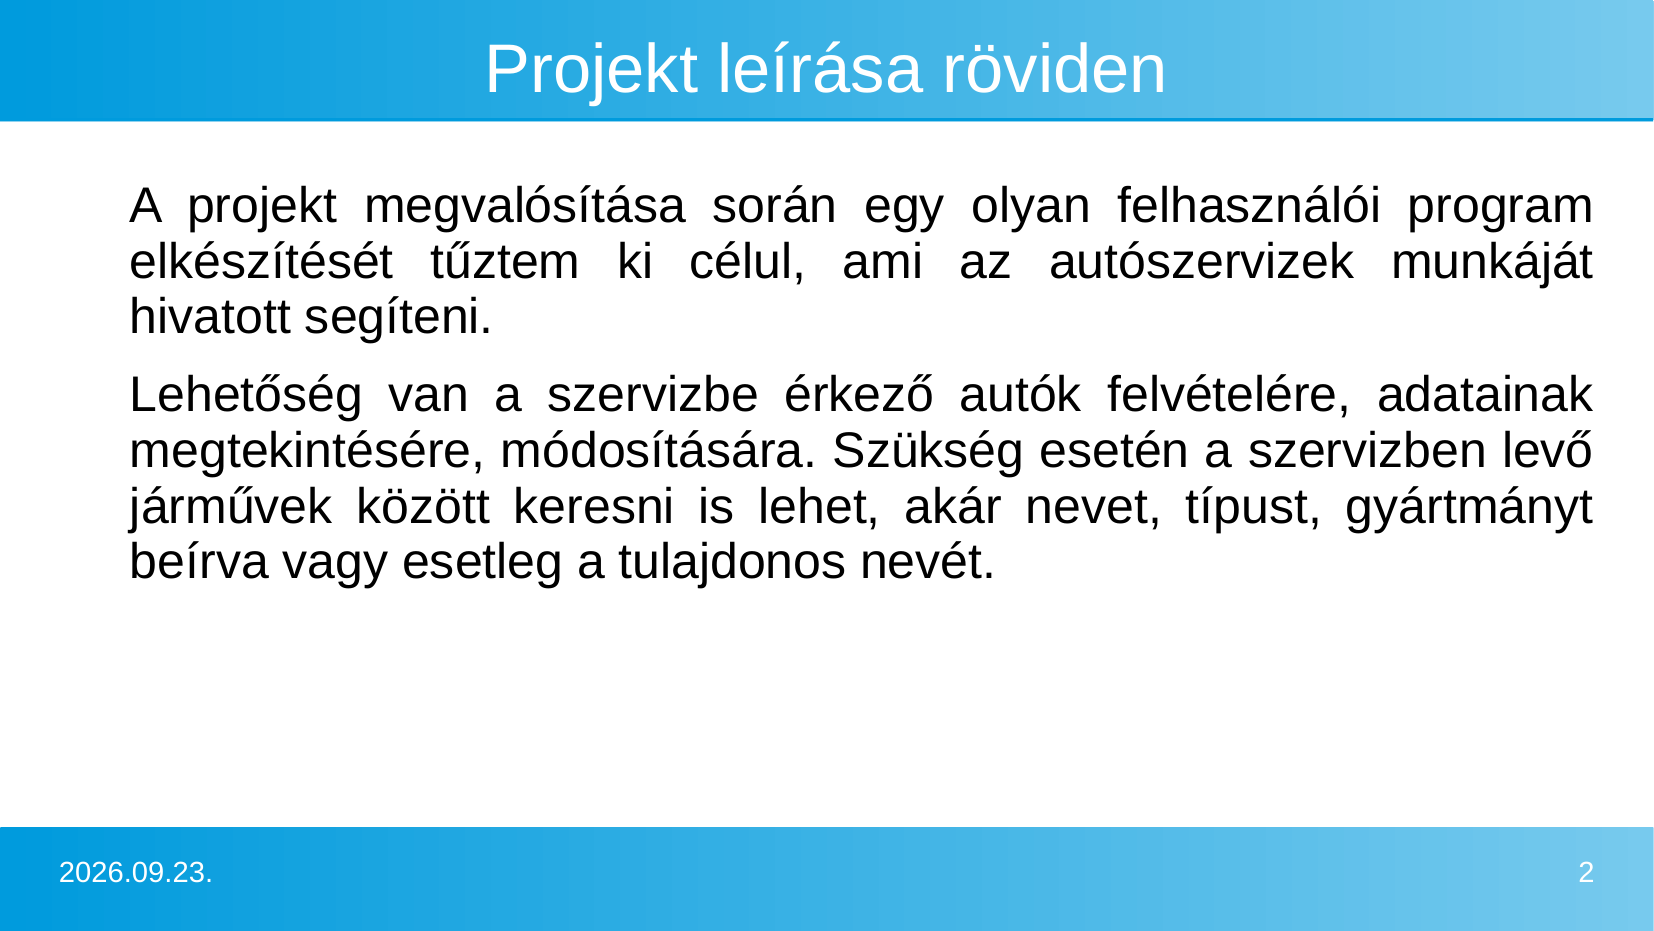

# Projekt leírása röviden
A projekt megvalósítása során egy olyan felhasználói program elkészítését tűztem ki célul, ami az autószervizek munkáját hivatott segíteni.
Lehetőség van a szervizbe érkező autók felvételére, adatainak megtekintésére, módosítására. Szükség esetén a szervizben levő járművek között keresni is lehet, akár nevet, típust, gyártmányt beírva vagy esetleg a tulajdonos nevét.
2